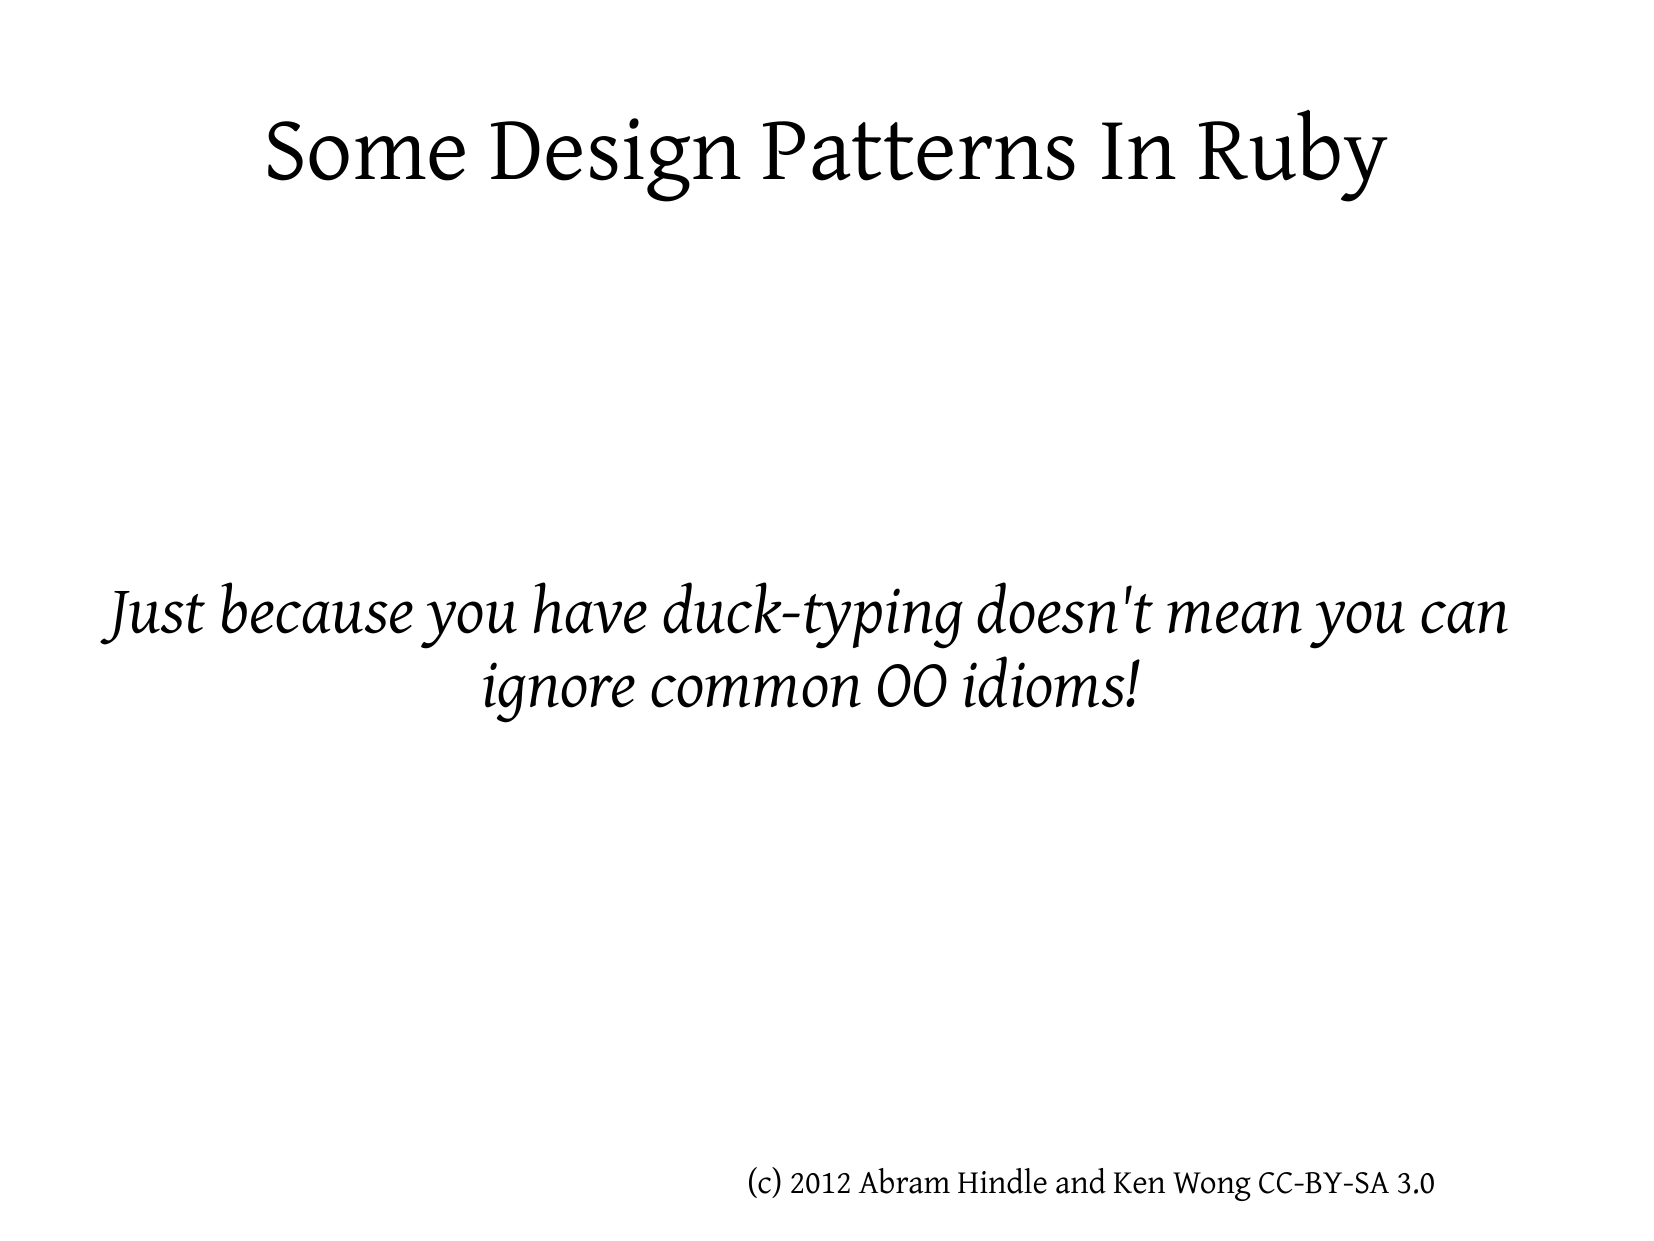

# Some Design Patterns In Ruby
Just because you have duck-typing doesn't mean you can ignore common OO idioms!
(c) 2012 Abram Hindle and Ken Wong CC-BY-SA 3.0